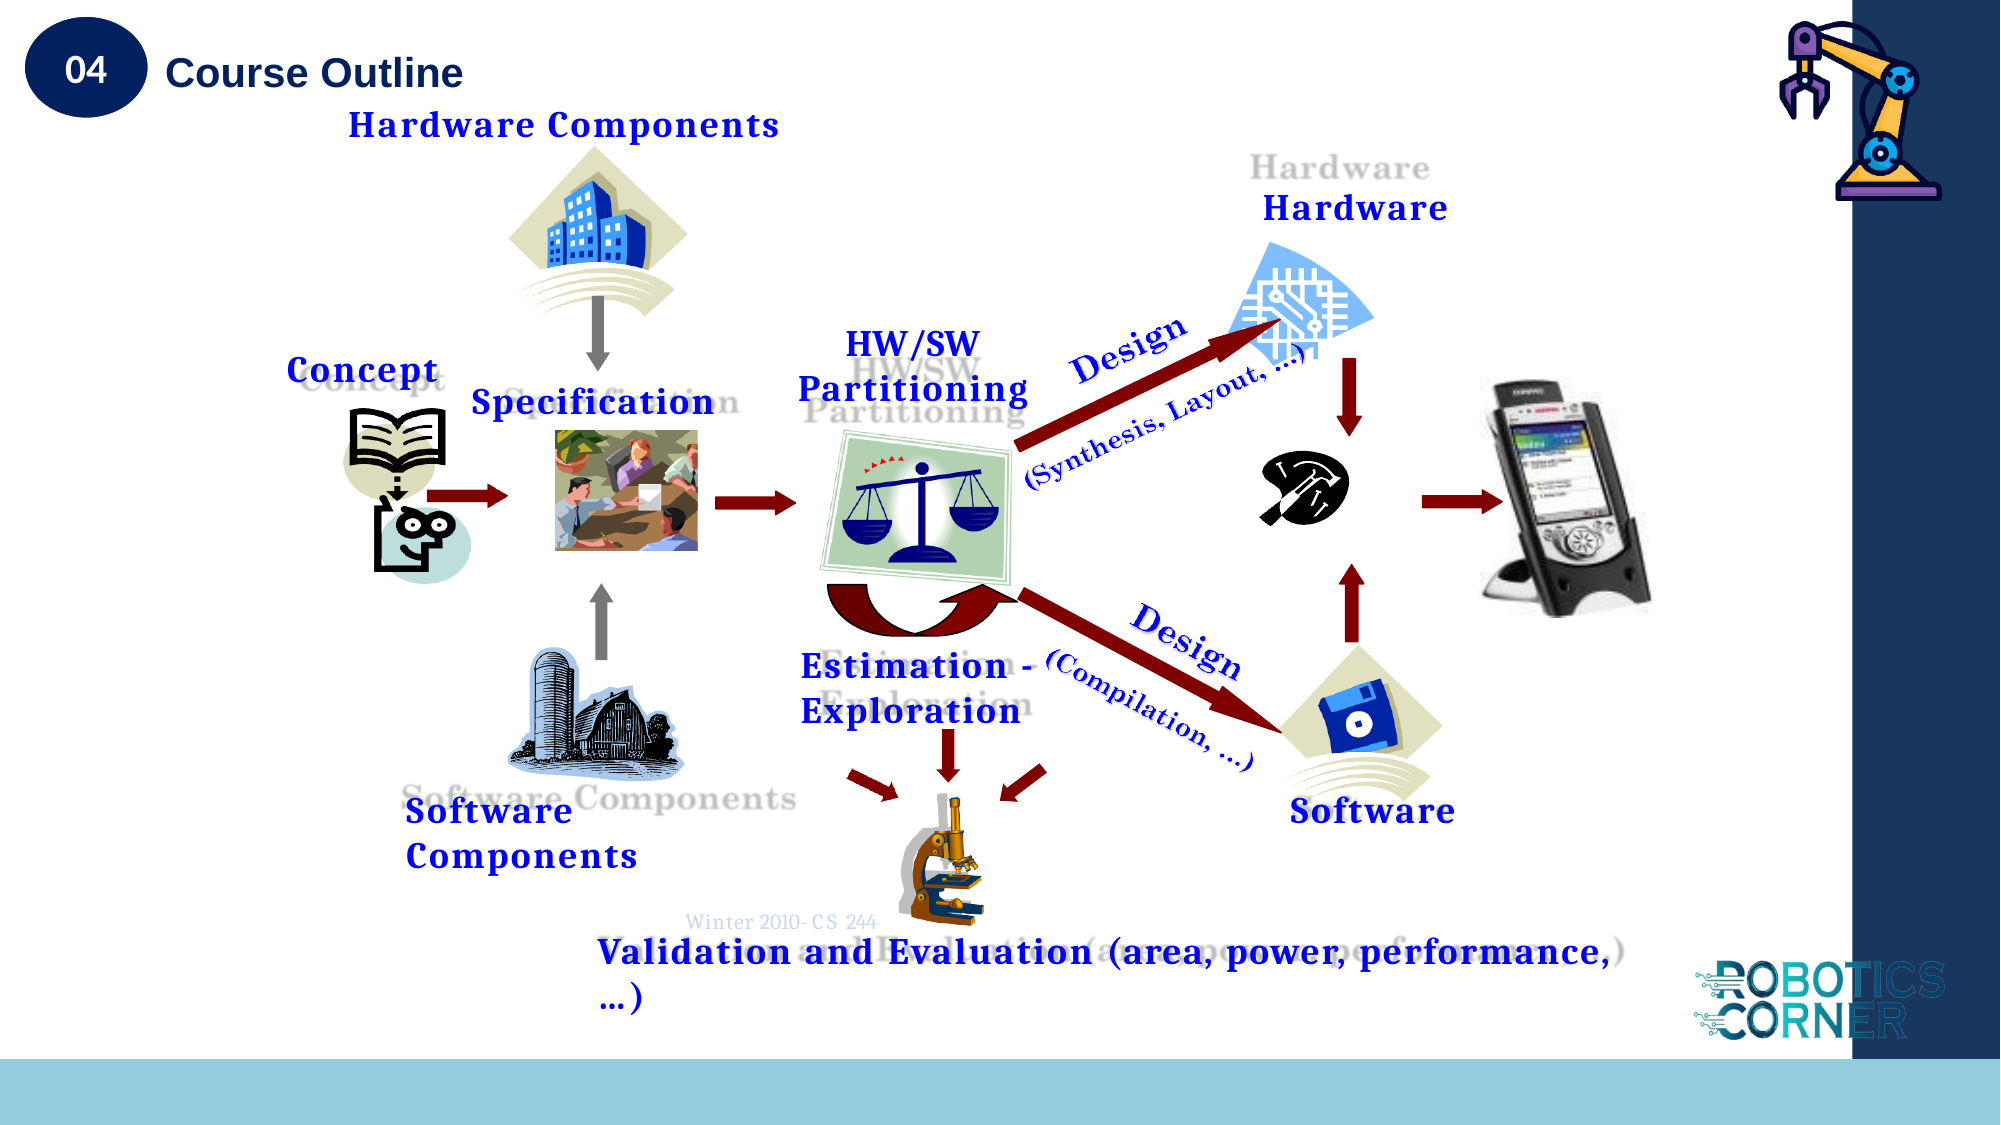

04
Course Outline
Hardware Components
Hardware
HW/SW
Partitioning
Concept
Specification
Estimation - Exploration
Software
Software Components
Winter 2010- CS 244
Validation and Evaluation (area, power, performance, …)